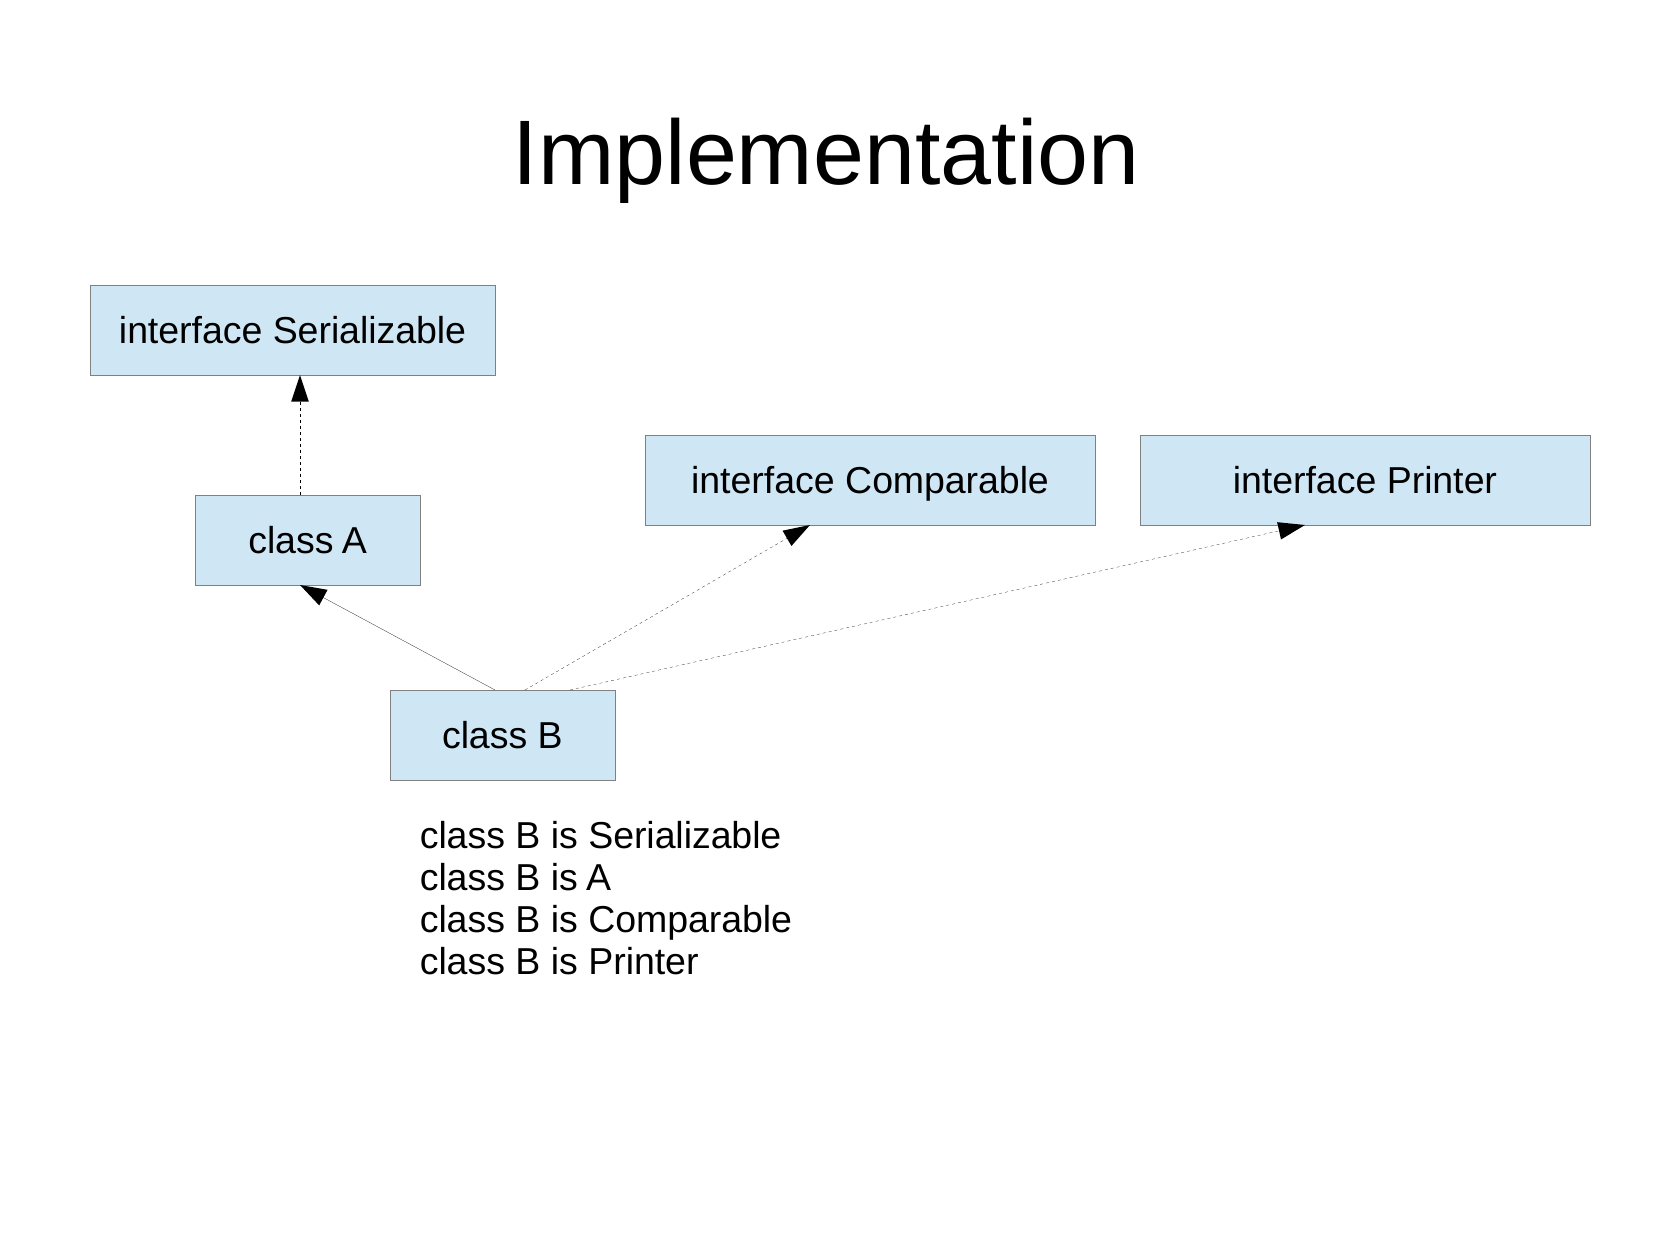

# Implementation
interface Serializable
interface Comparable
interface Printer
class A
class B
class B is Serializable
class B is A
class B is Comparable
class B is Printer